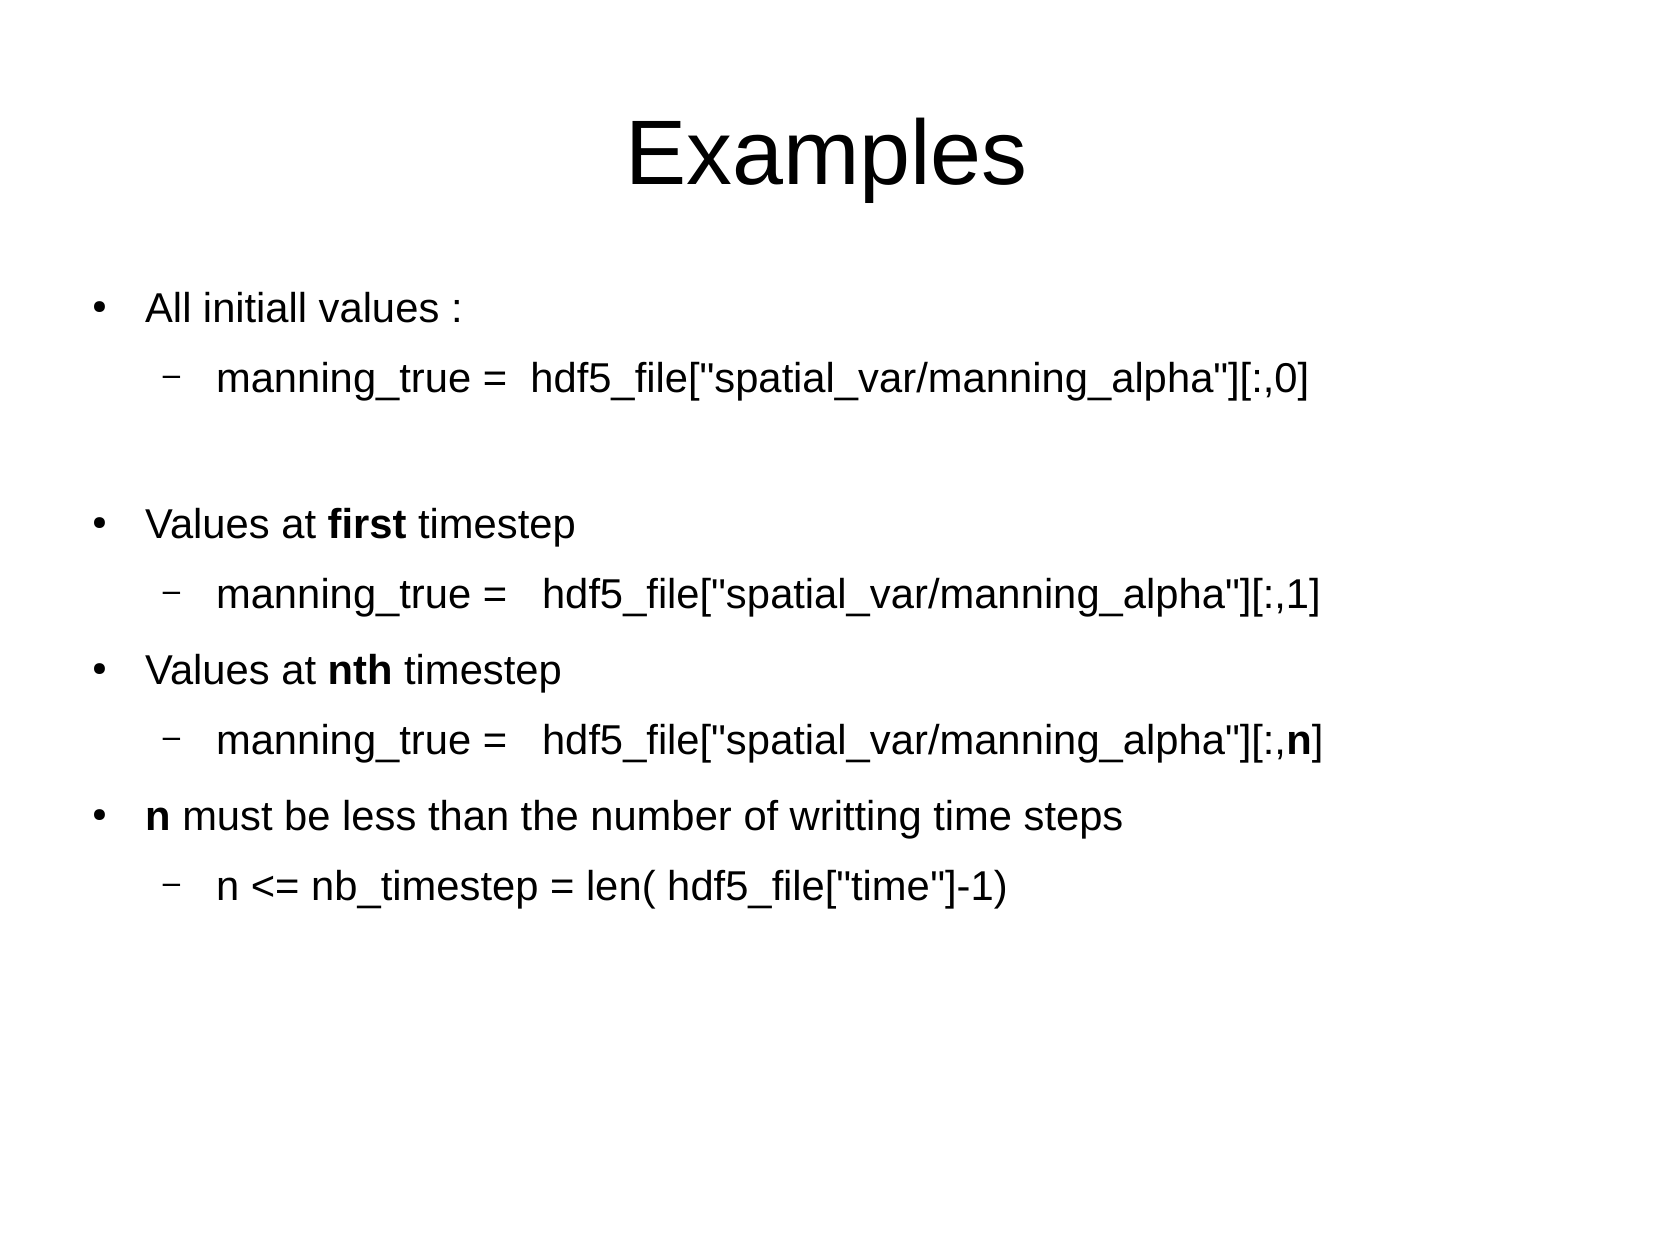

# Examples
All initiall values :
manning_true = hdf5_file["spatial_var/manning_alpha"][:,0]
Values at first timestep
manning_true = hdf5_file["spatial_var/manning_alpha"][:,1]
Values at nth timestep
manning_true = hdf5_file["spatial_var/manning_alpha"][:,n]
n must be less than the number of writting time steps
n <= nb_timestep = len( hdf5_file["time"]-1)